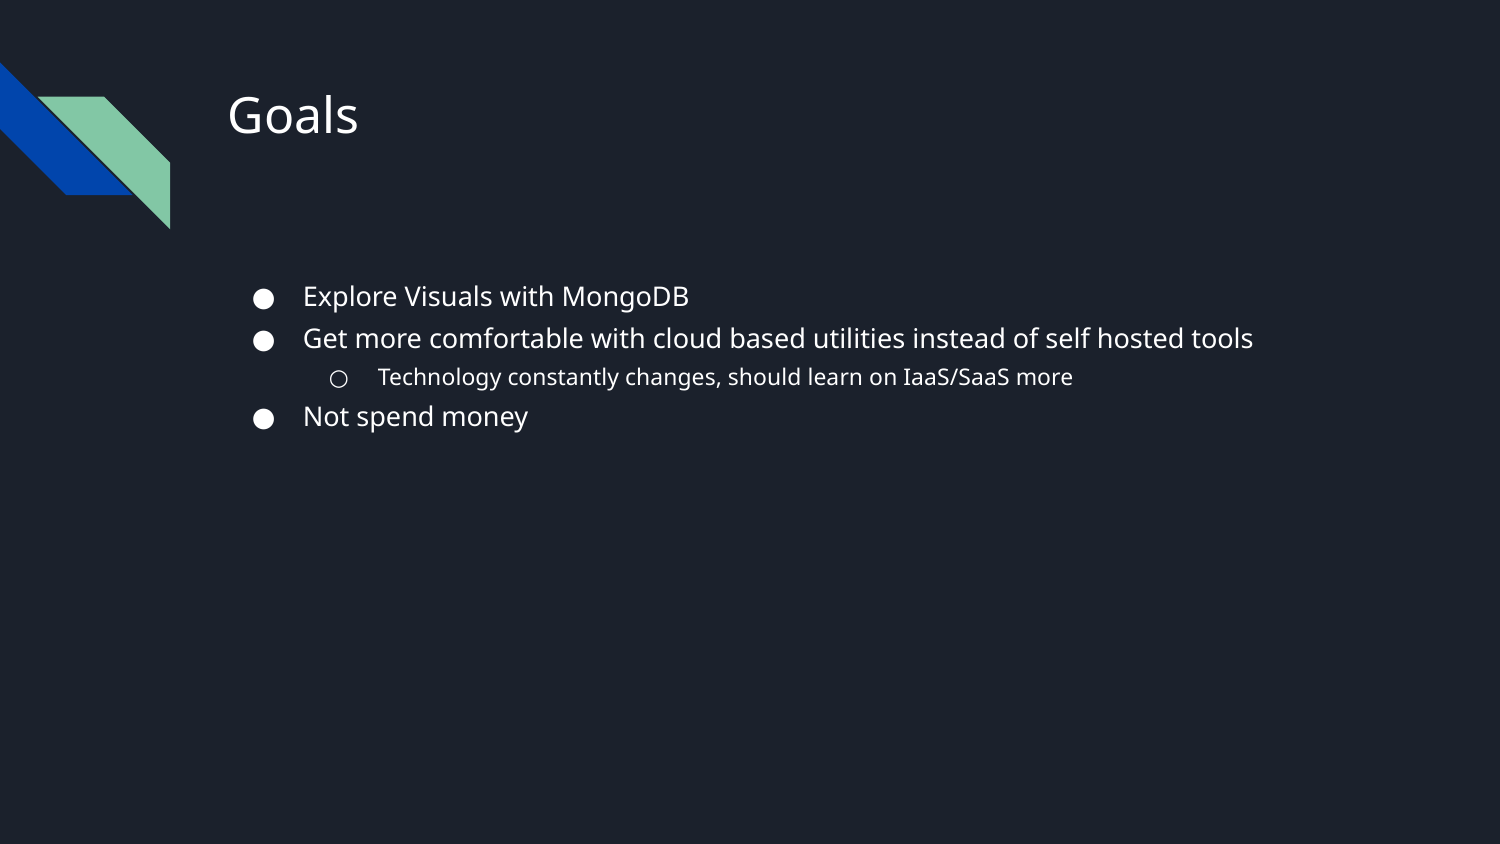

# Goals
Explore Visuals with MongoDB
Get more comfortable with cloud based utilities instead of self hosted tools
Technology constantly changes, should learn on IaaS/SaaS more
Not spend money